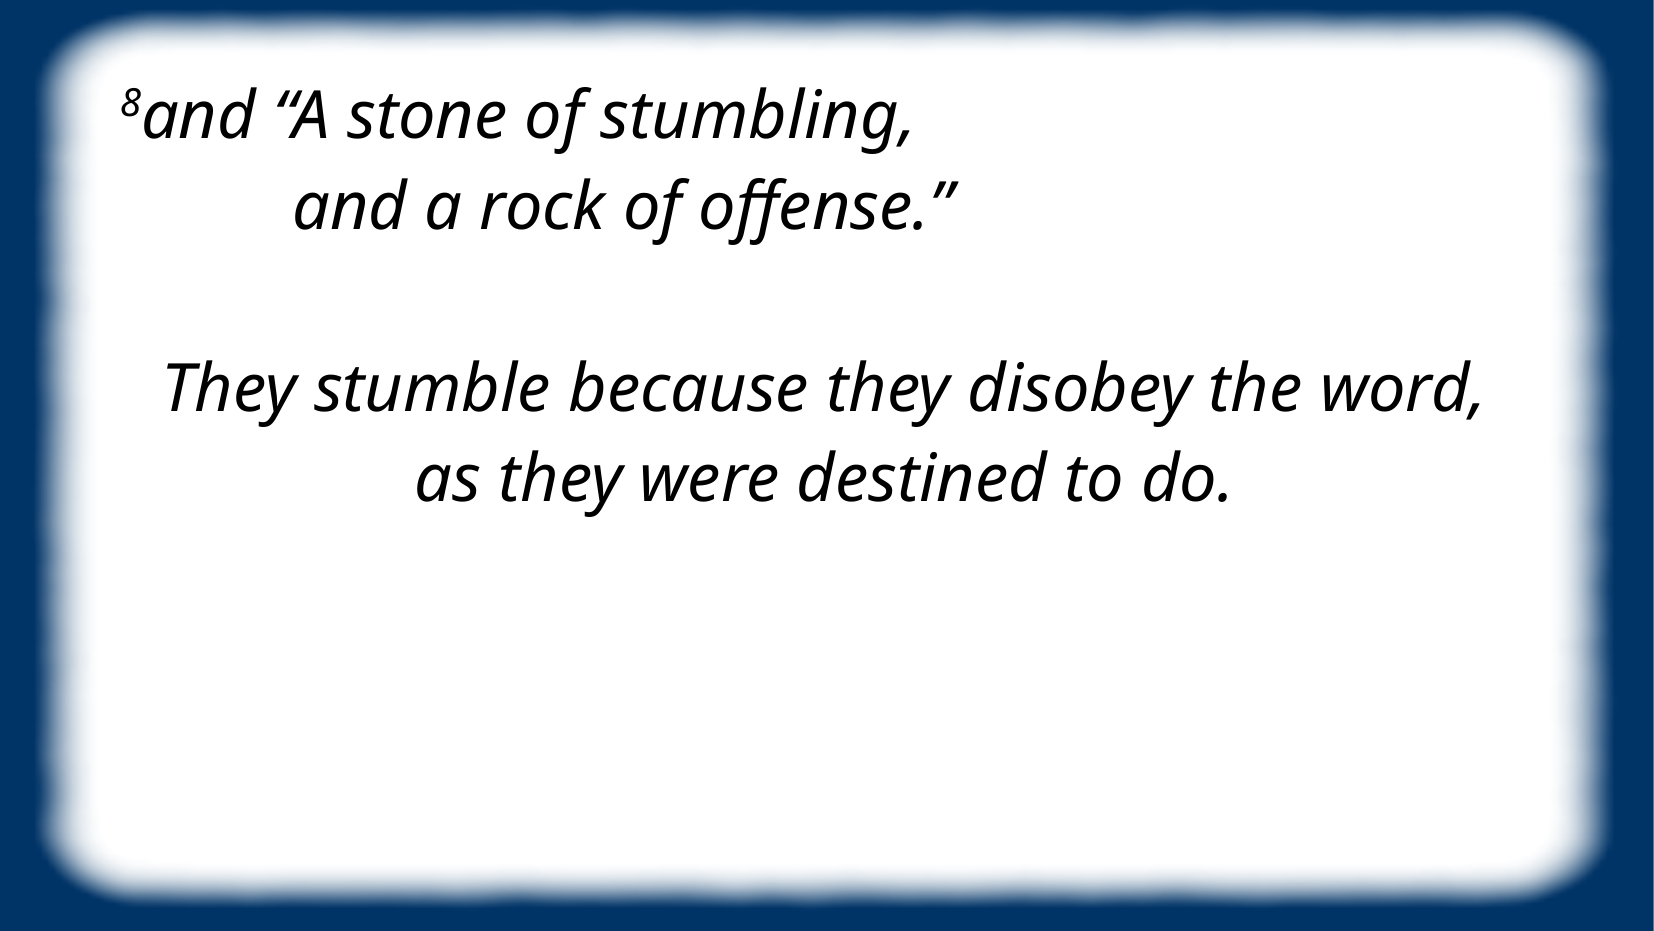

8and “A stone of stumbling,
 and a rock of offense.”
They stumble because they disobey the word, as they were destined to do.